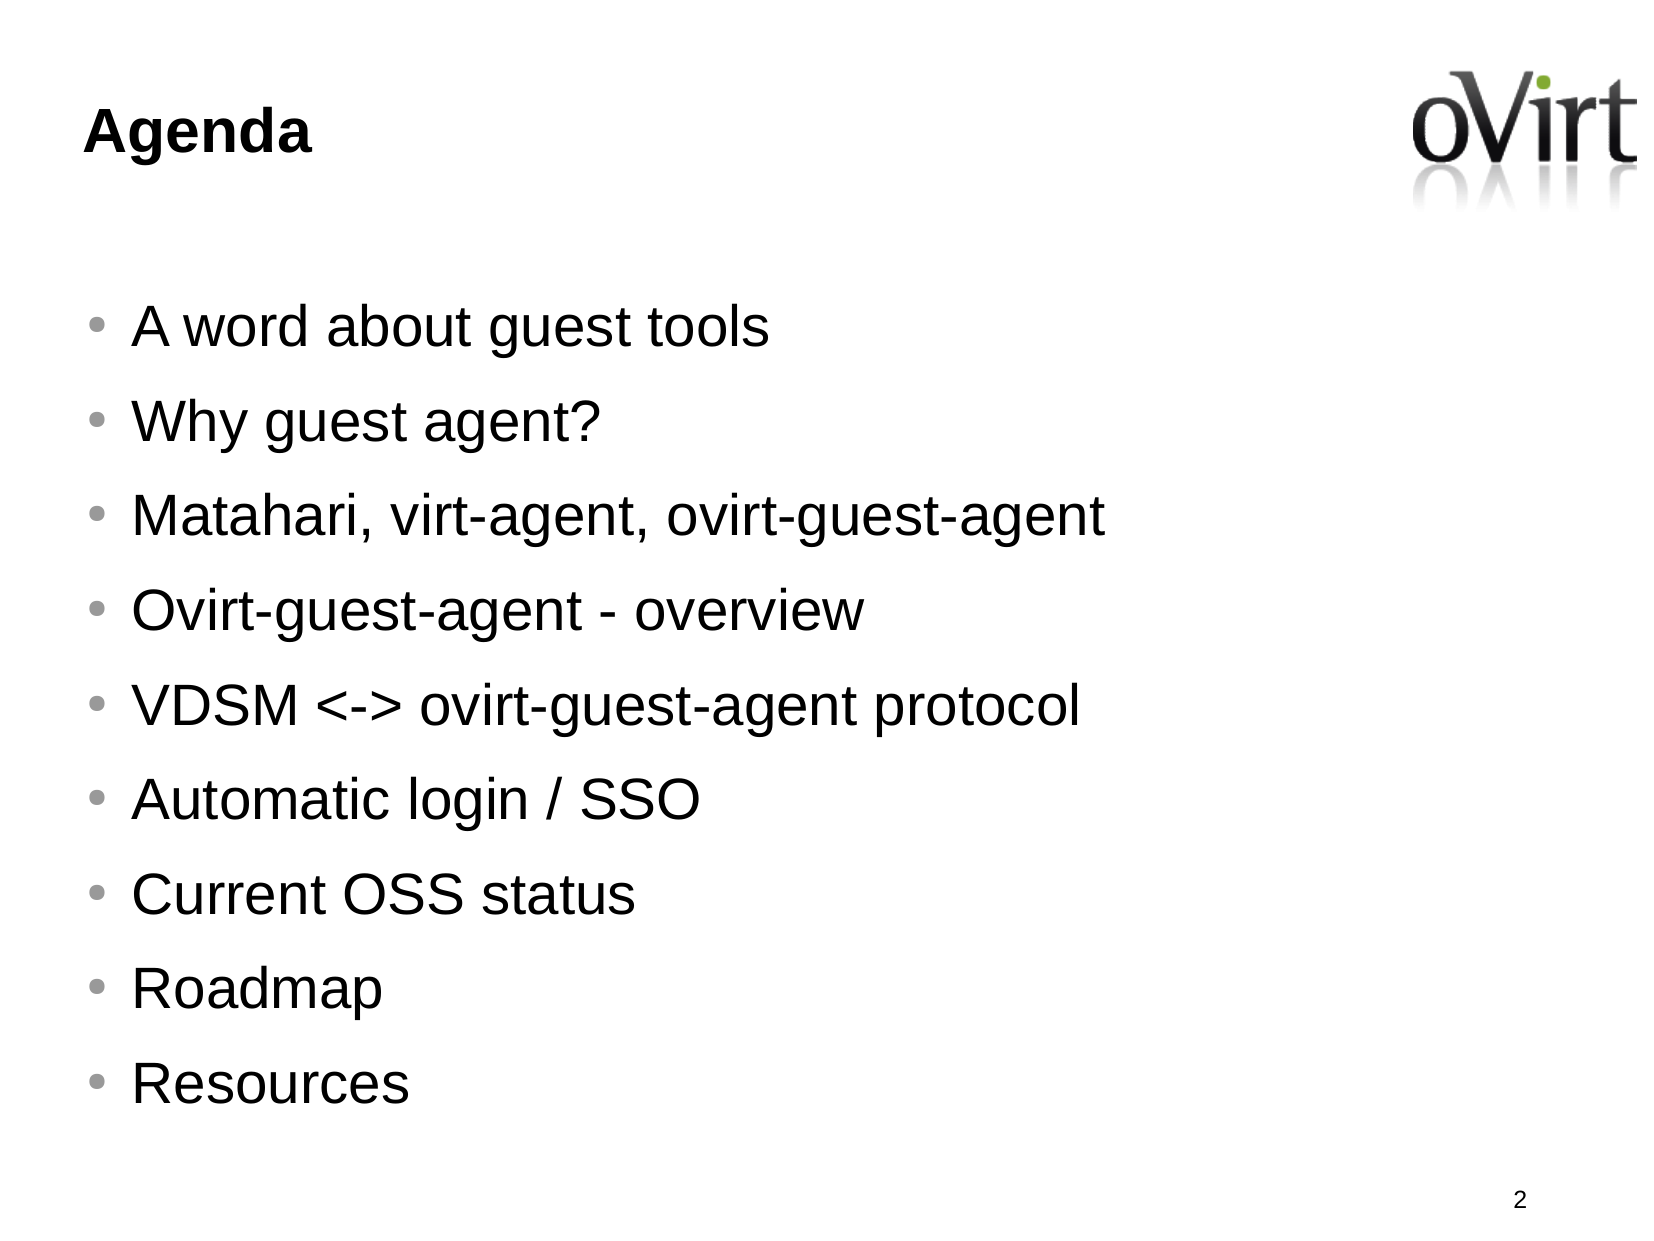

# Agenda
A word about guest tools
Why guest agent?
Matahari, virt-agent, ovirt-guest-agent
Ovirt-guest-agent - overview
VDSM <-> ovirt-guest-agent protocol
Automatic login / SSO
Current OSS status
Roadmap
Resources